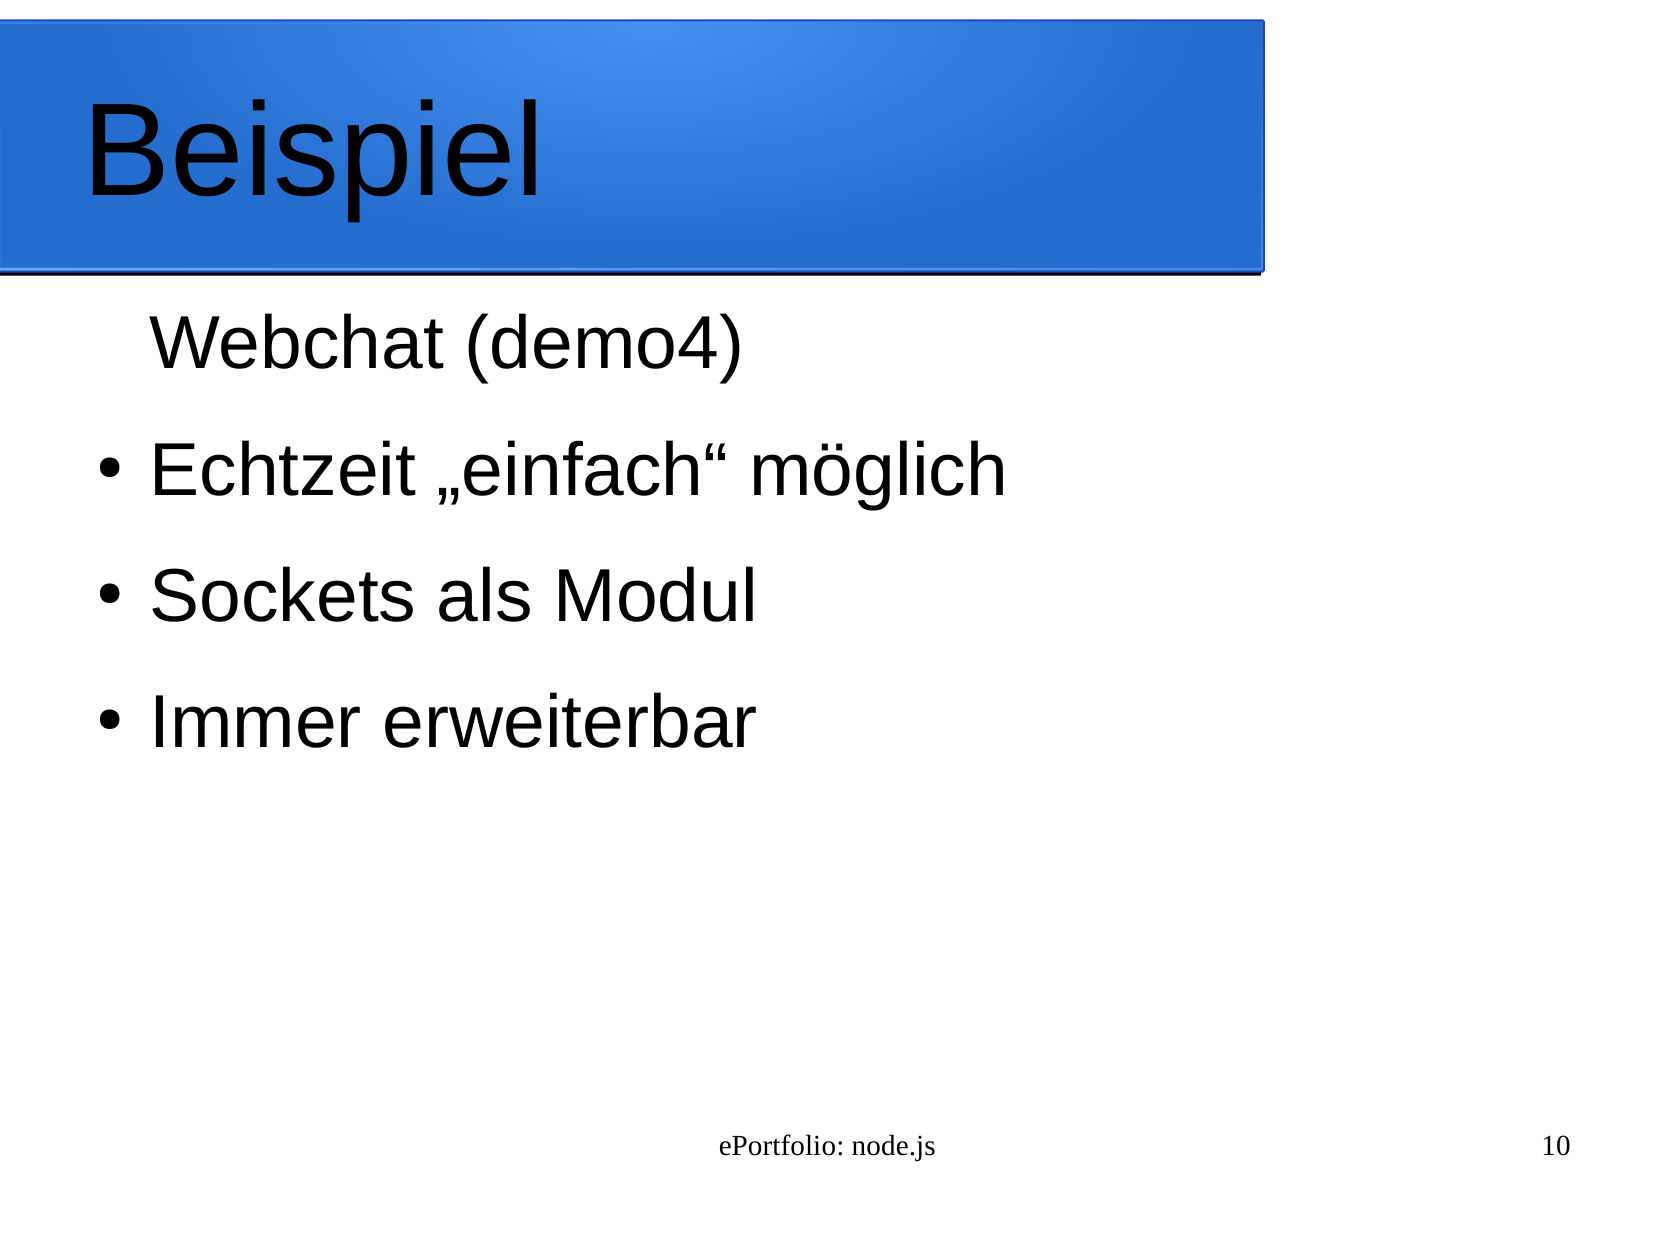

# Beispiel
Webchat (demo4)
Echtzeit „einfach“ möglich
Sockets als Modul
Immer erweiterbar
ePortfolio: node.js
10